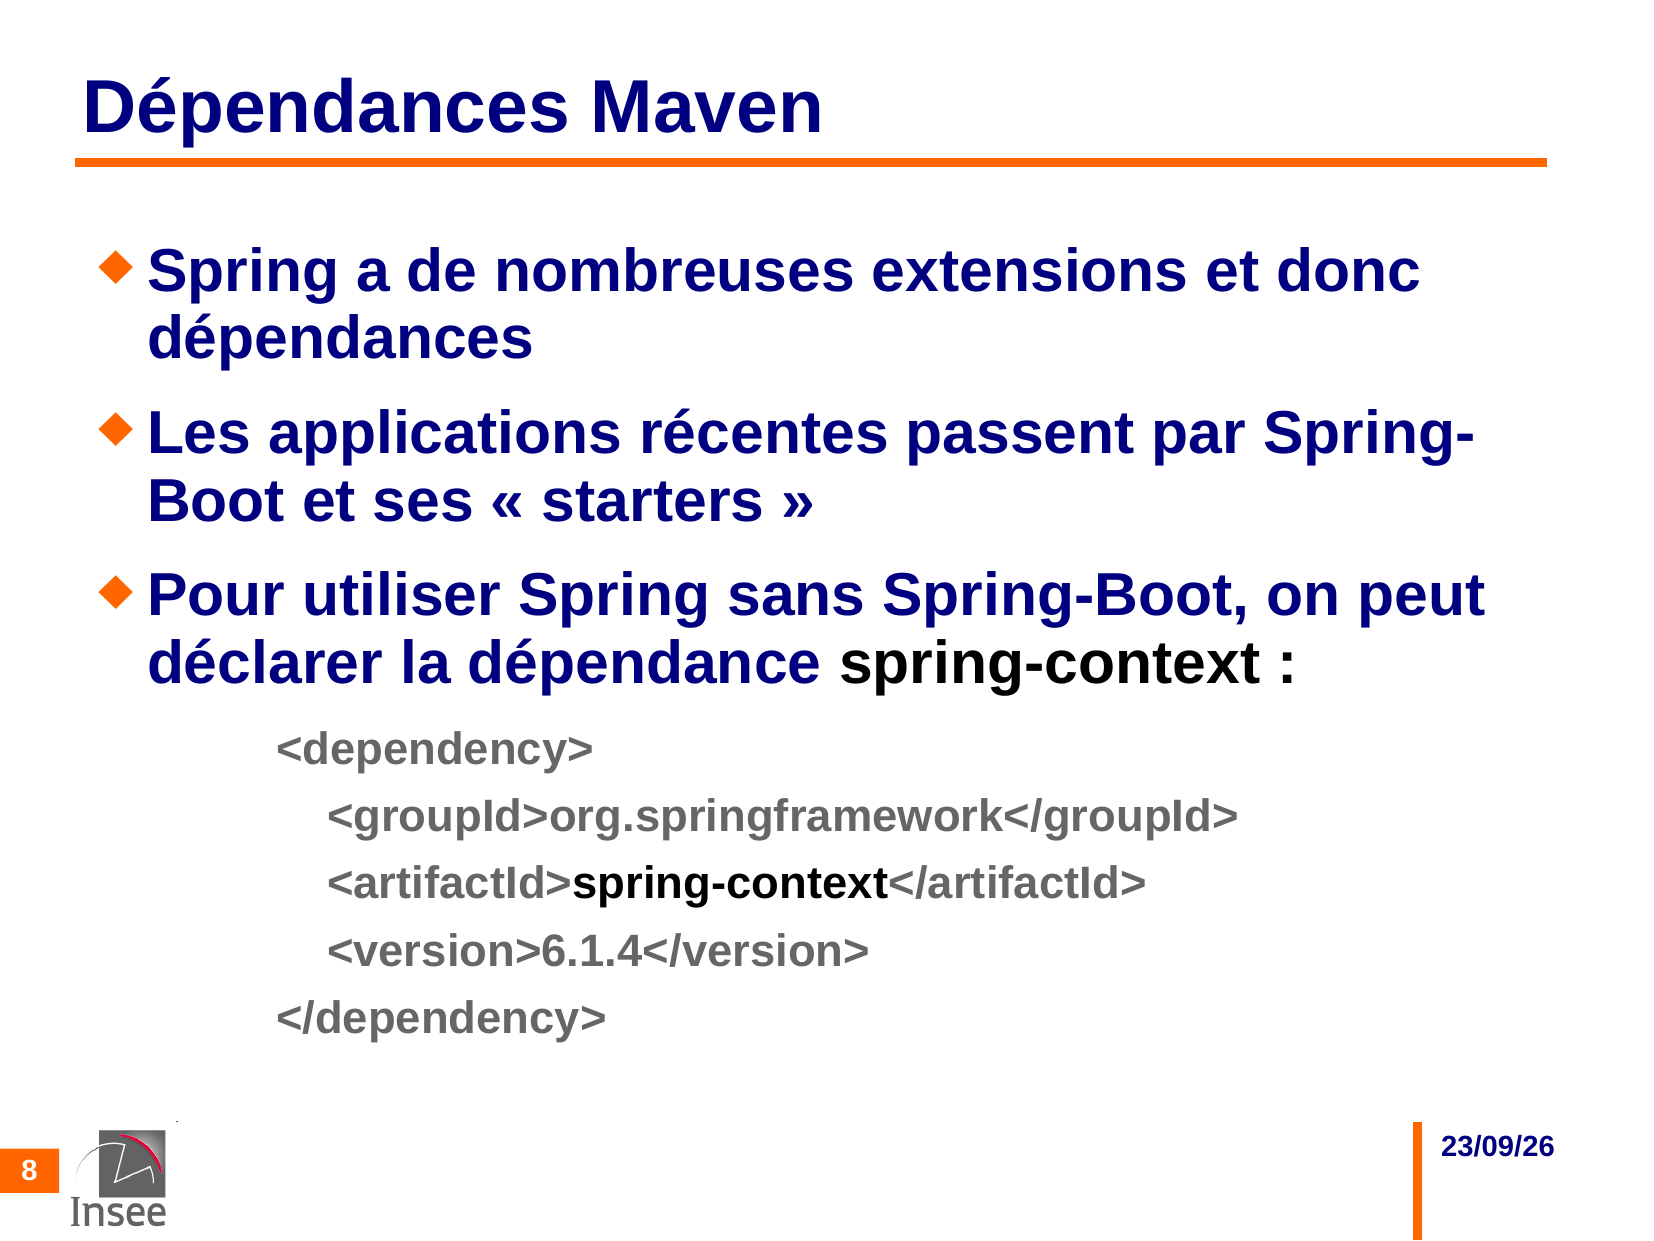

# Dépendances Maven
Spring a de nombreuses extensions et donc dépendances
Les applications récentes passent par Spring-Boot et ses « starters »
Pour utiliser Spring sans Spring-Boot, on peut déclarer la dépendance spring-context :
<dependency>
 <groupId>org.springframework</groupId>
 <artifactId>spring-context</artifactId>
 <version>6.1.4</version>
</dependency>
8